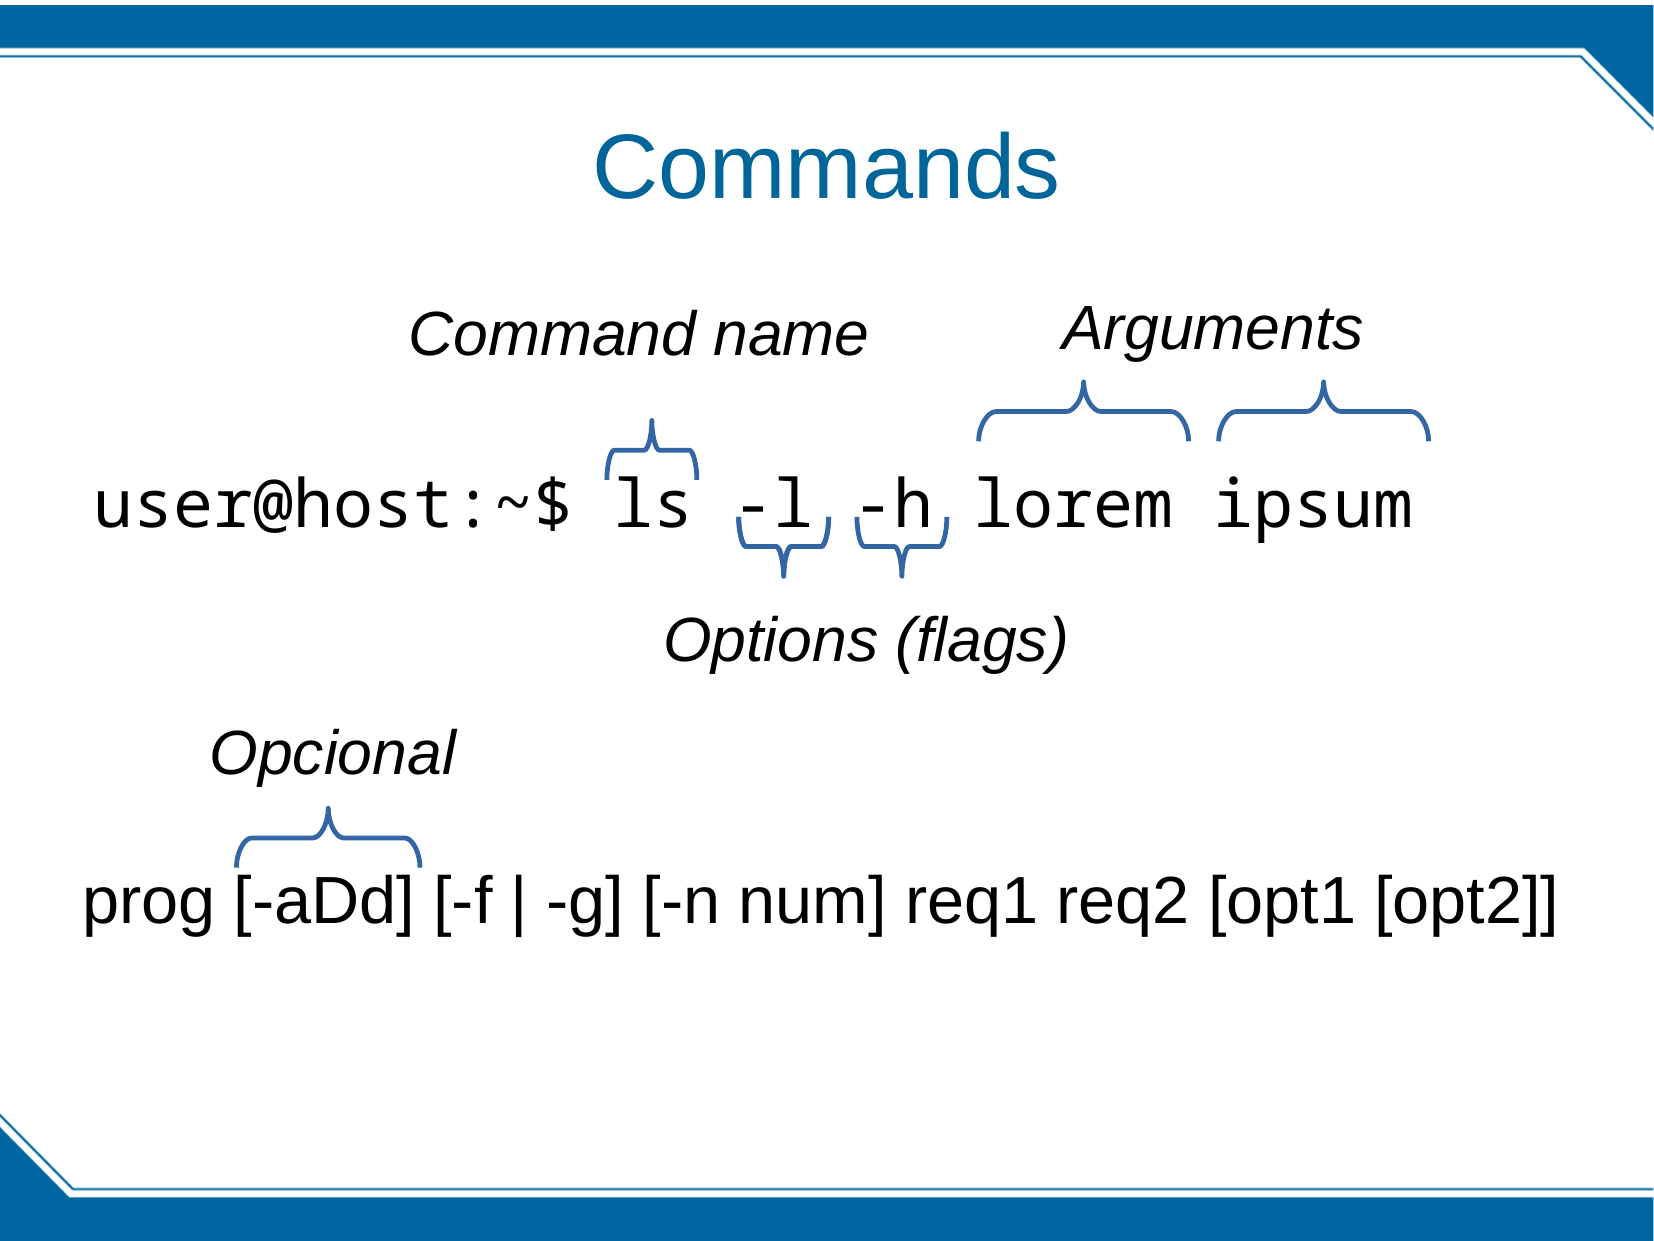

# Commands
Arguments
Command name
user@host:~$ ls -l -h lorem ipsum
Options (flags)
Opcional
prog [-aDd] [-f | -g] [-n num] req1 req2 [opt1 [opt2]]